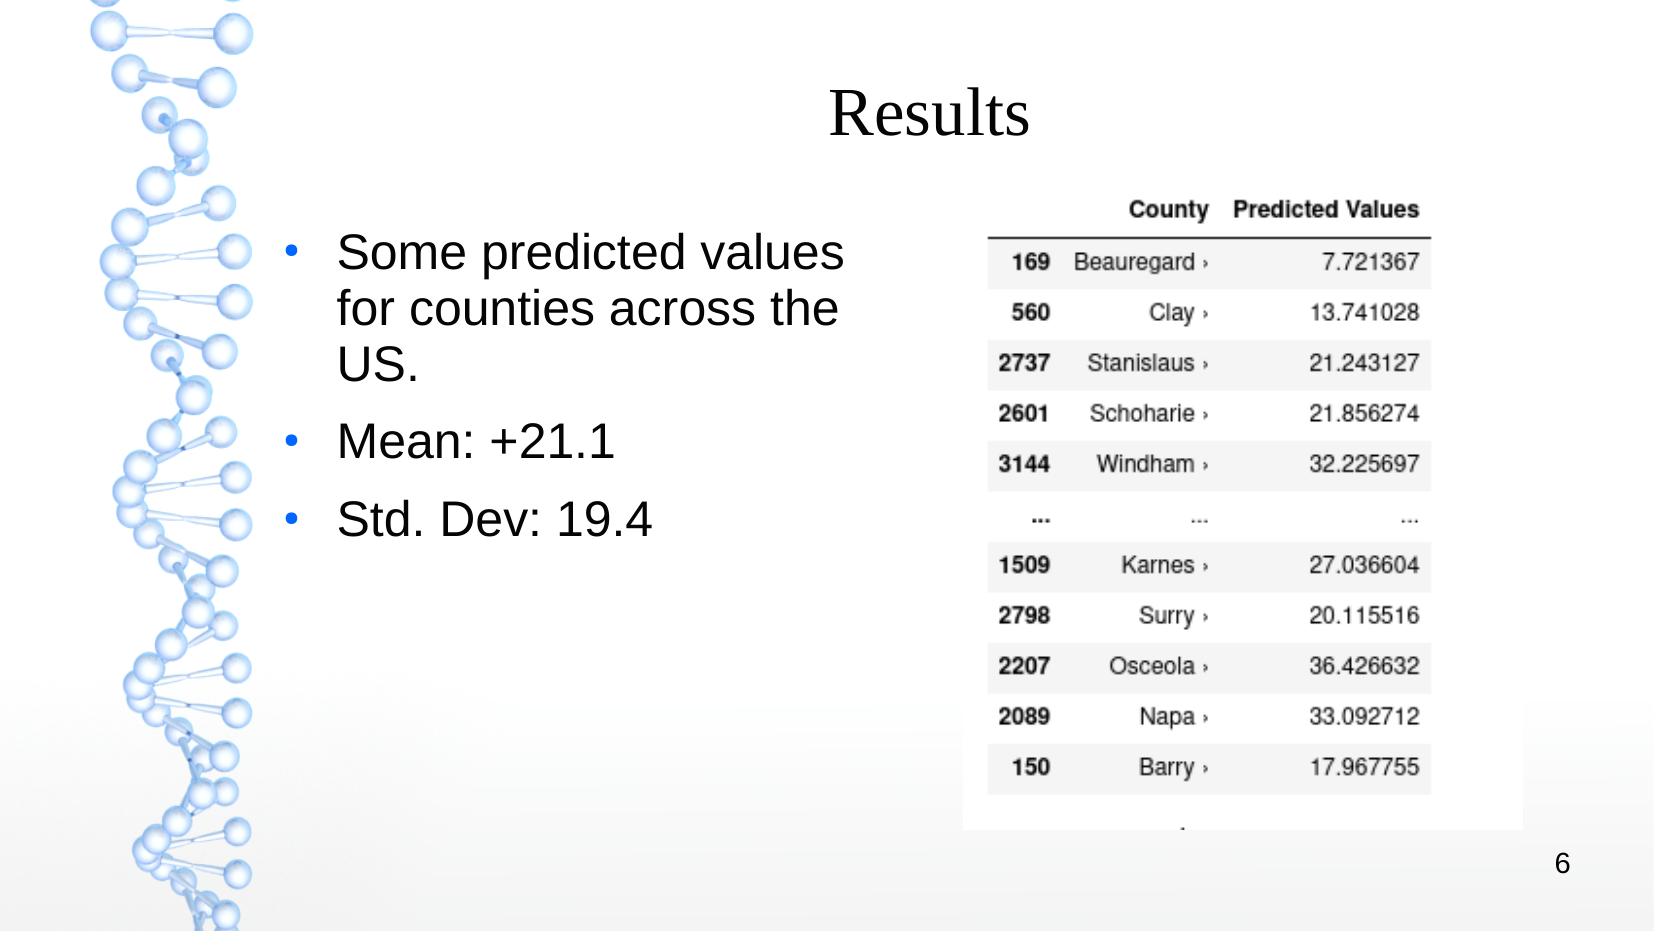

# Results
Some predicted values for counties across the US.
Mean: +21.1
Std. Dev: 19.4
6